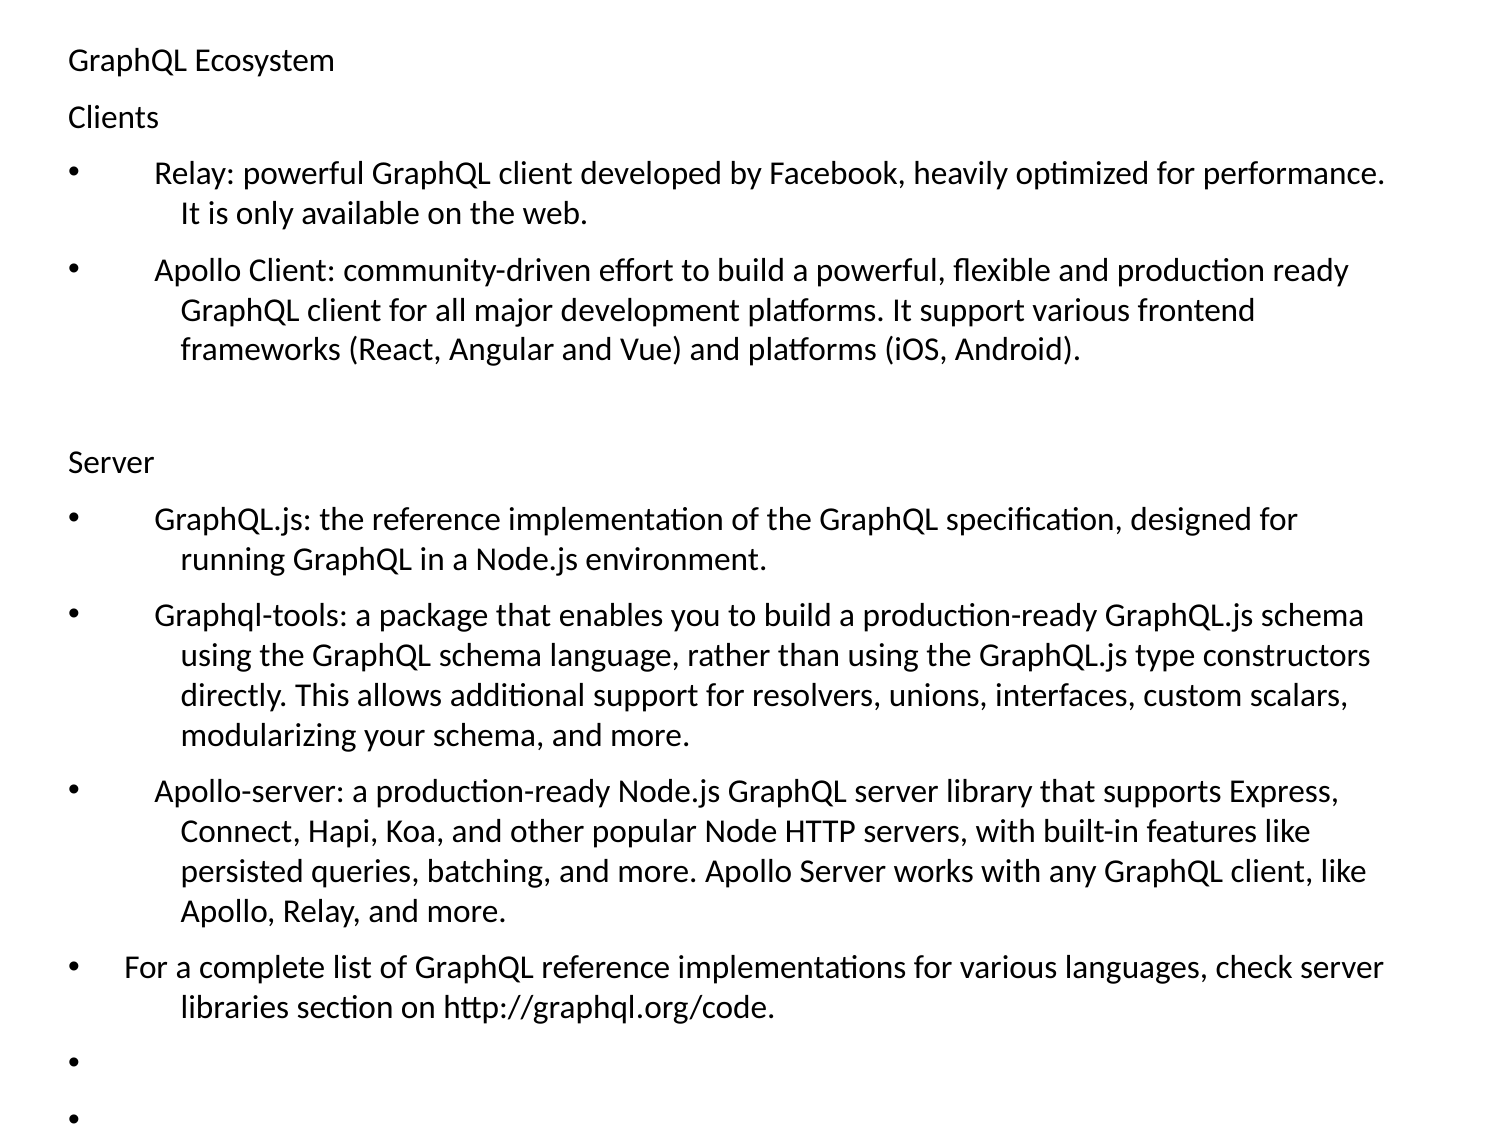

# GraphQL Ecosystem
Clients
 Relay: powerful GraphQL client developed by Facebook, heavily optimized for performance. It is only available on the web.
 Apollo Client: community-driven effort to build a powerful, flexible and production ready GraphQL client for all major development platforms. It support various frontend frameworks (React, Angular and Vue) and platforms (iOS, Android).
Server
 GraphQL.js: the reference implementation of the GraphQL specification, designed for running GraphQL in a Node.js environment.
 Graphql-tools: a package that enables you to build a production-ready GraphQL.js schema using the GraphQL schema language, rather than using the GraphQL.js type constructors directly. This allows additional support for resolvers, unions, interfaces, custom scalars, modularizing your schema, and more.
 Apollo-server: a production-ready Node.js GraphQL server library that supports Express, Connect, Hapi, Koa, and other popular Node HTTP servers, with built-in features like persisted queries, batching, and more. Apollo Server works with any GraphQL client, like Apollo, Relay, and more.
For a complete list of GraphQL reference implementations for various languages, check server libraries section on http://graphql.org/code.